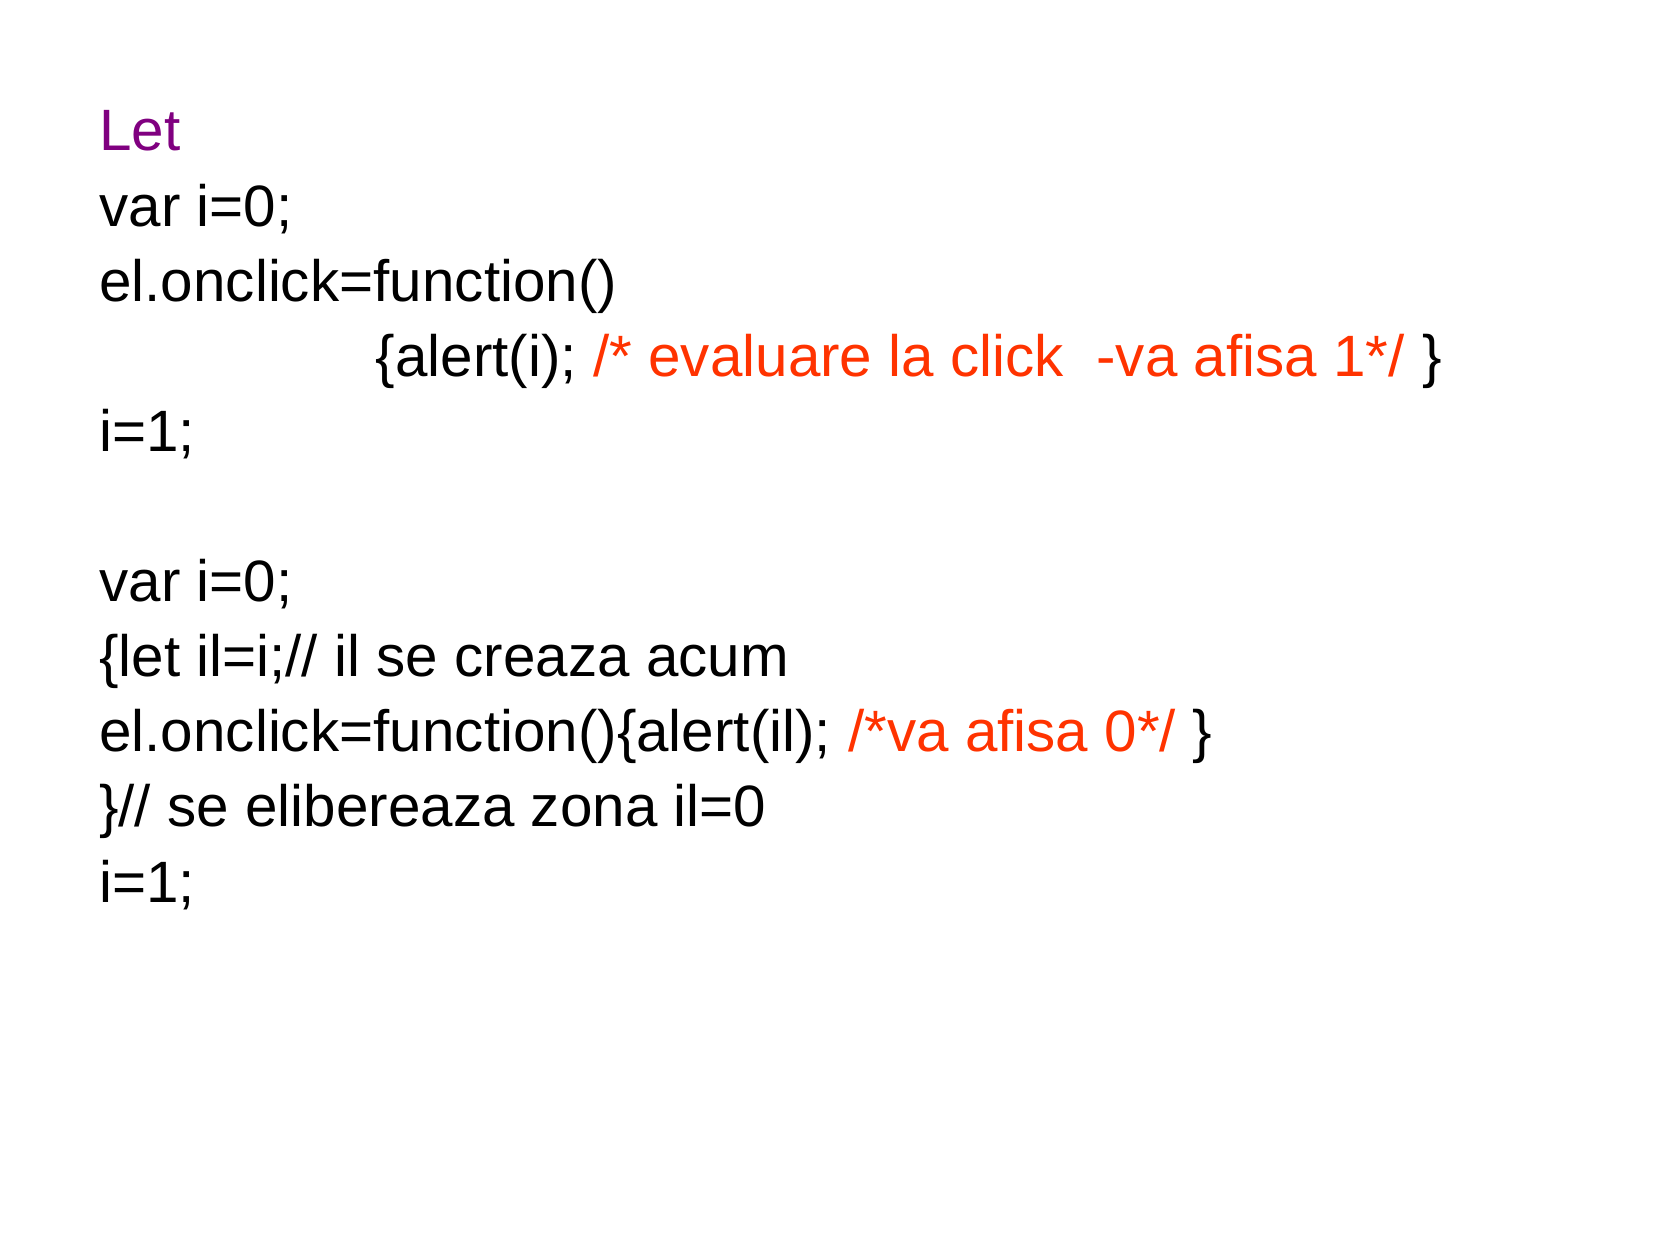

Let
var i=0;
el.onclick=function()
 {alert(i); /* evaluare la click -va afisa 1*/ }
i=1;
var i=0;
{let il=i;// il se creaza acum
el.onclick=function(){alert(il); /*va afisa 0*/ }
}// se elibereaza zona il=0
i=1;